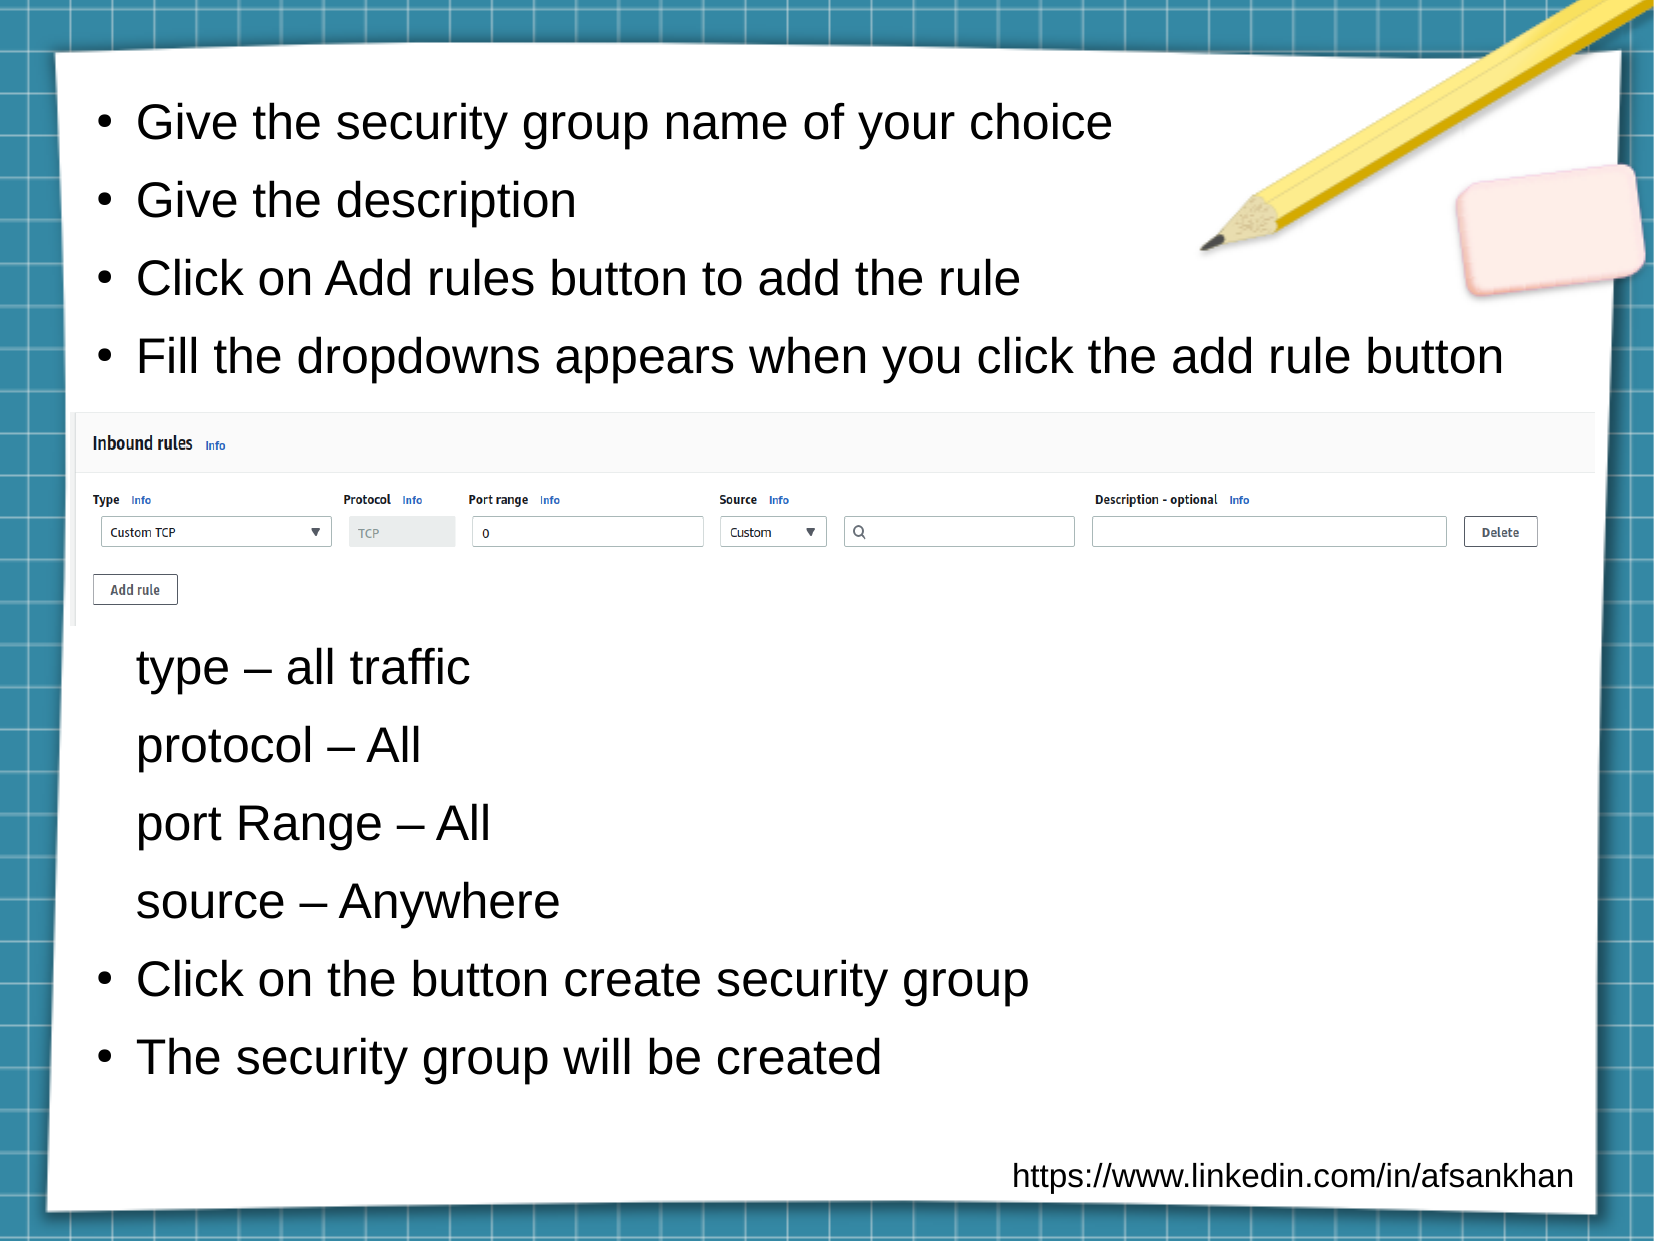

# Give the security group name of your choice
Give the description
Click on Add rules button to add the rule
Fill the dropdowns appears when you click the add rule button
type – all traffic
protocol – All
port Range – All
source – Anywhere
Click on the button create security group
The security group will be created
https://www.linkedin.com/in/afsankhan